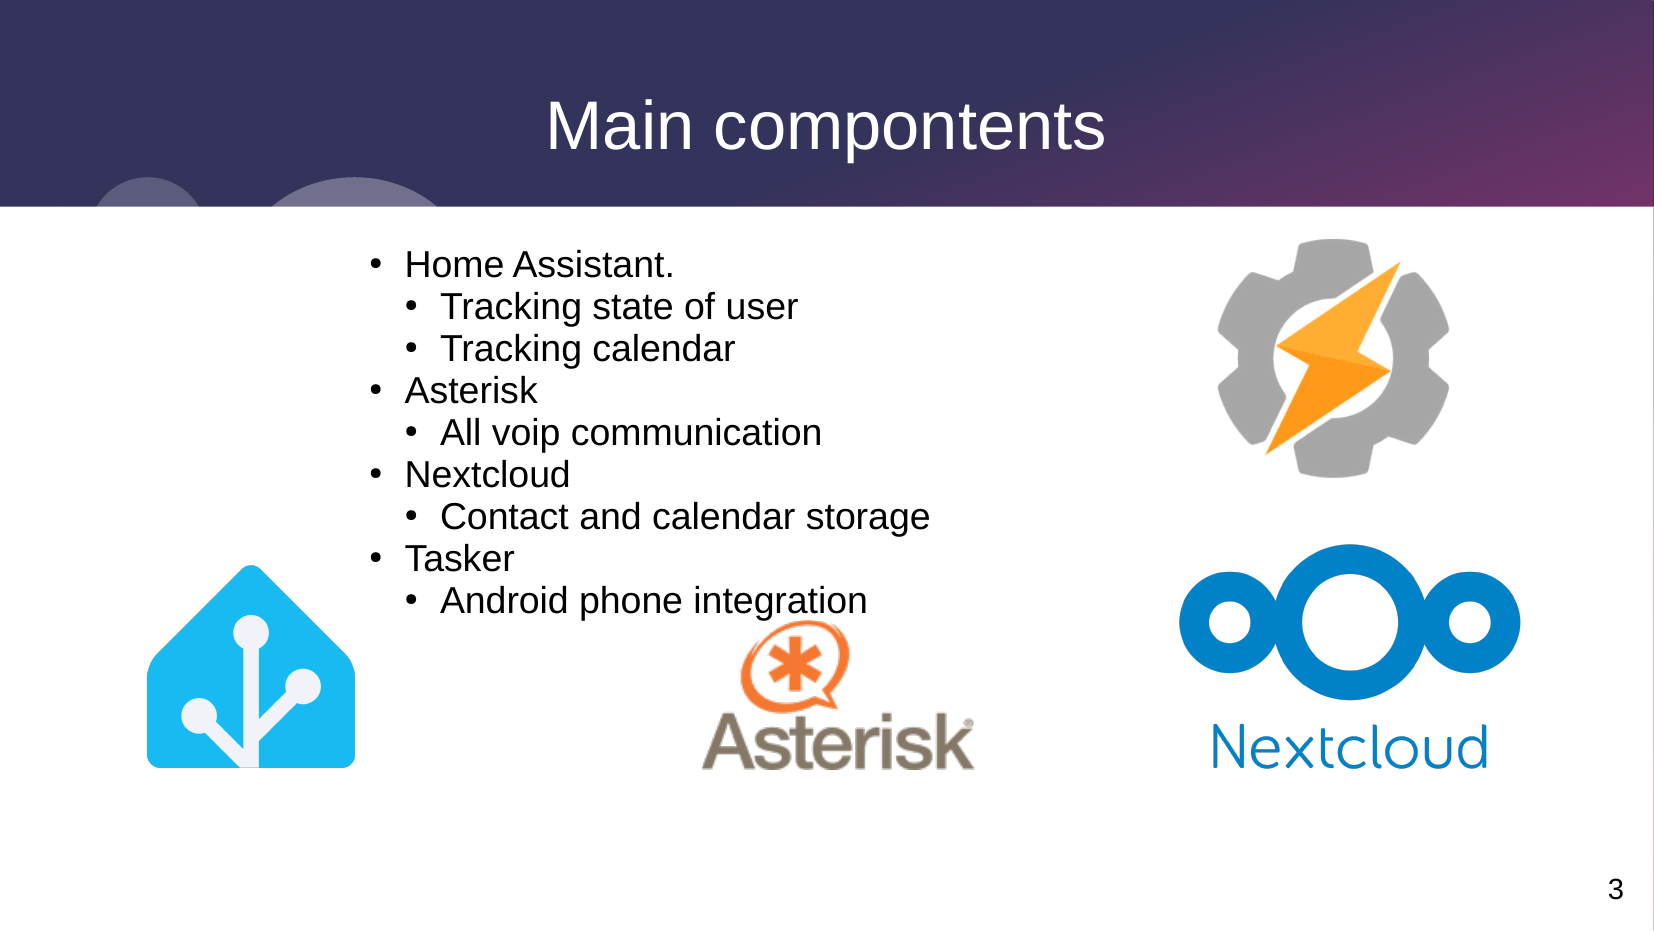

# Main compontents
Home Assistant.
Tracking state of user
Tracking calendar
Asterisk
All voip communication
Nextcloud
Contact and calendar storage
Tasker
Android phone integration